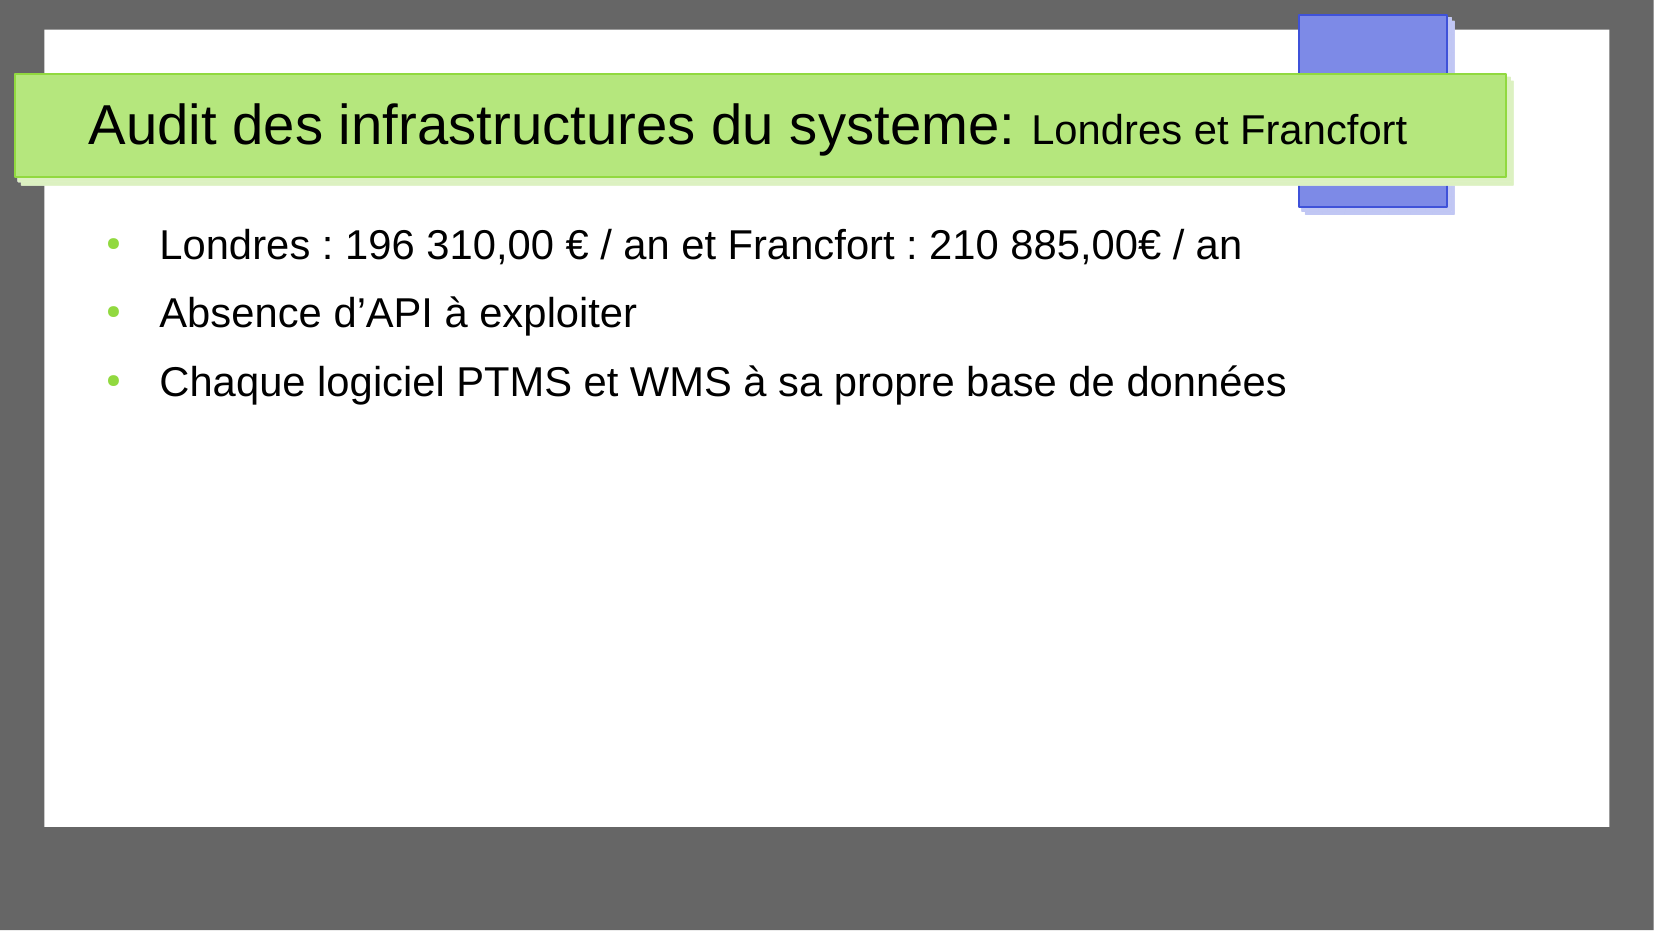

# Audit des infrastructures du systeme: Londres et Francfort
Londres : 196 310,00 € / an et Francfort : 210 885,00€ / an
Absence d’API à exploiter
Chaque logiciel PTMS et WMS à sa propre base de données